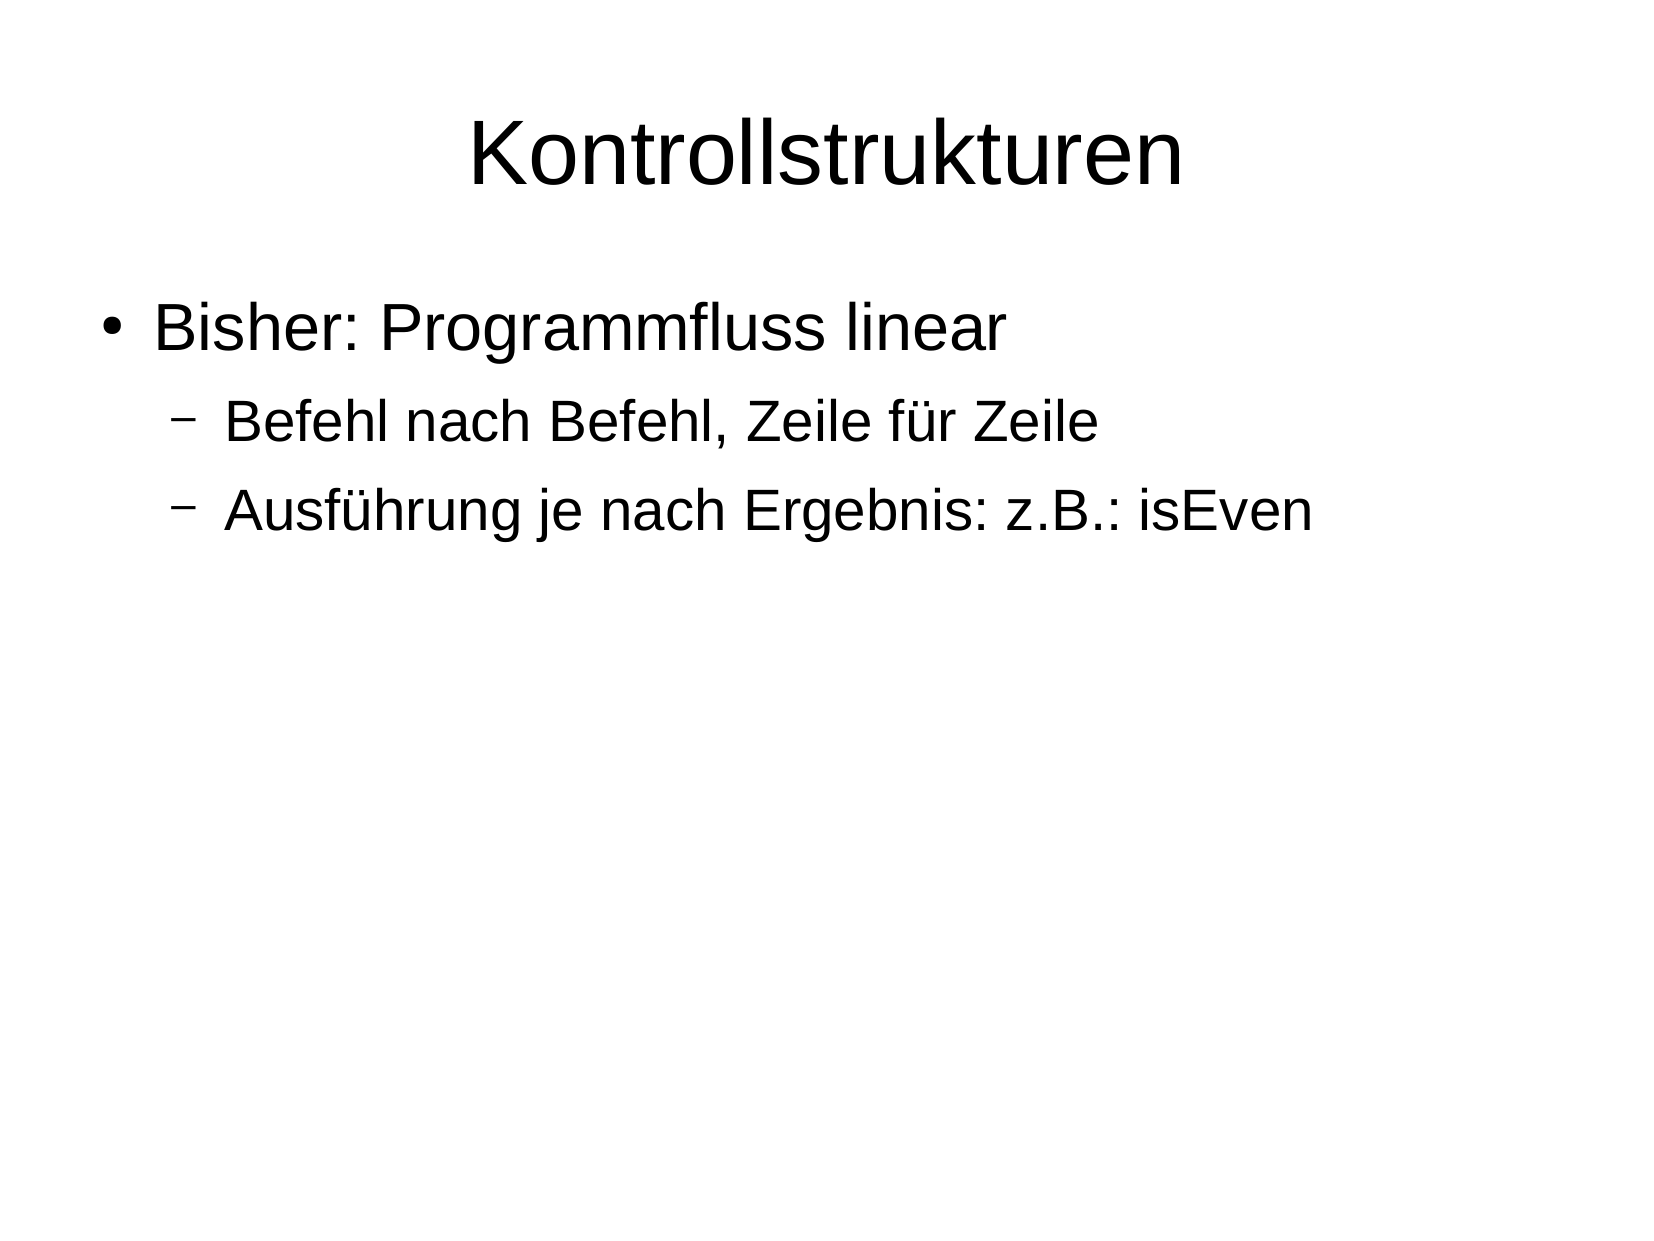

# Kontrollstrukturen
Bisher: Programmfluss linear
Befehl nach Befehl, Zeile für Zeile
Ausführung je nach Ergebnis: z.B.: isEven